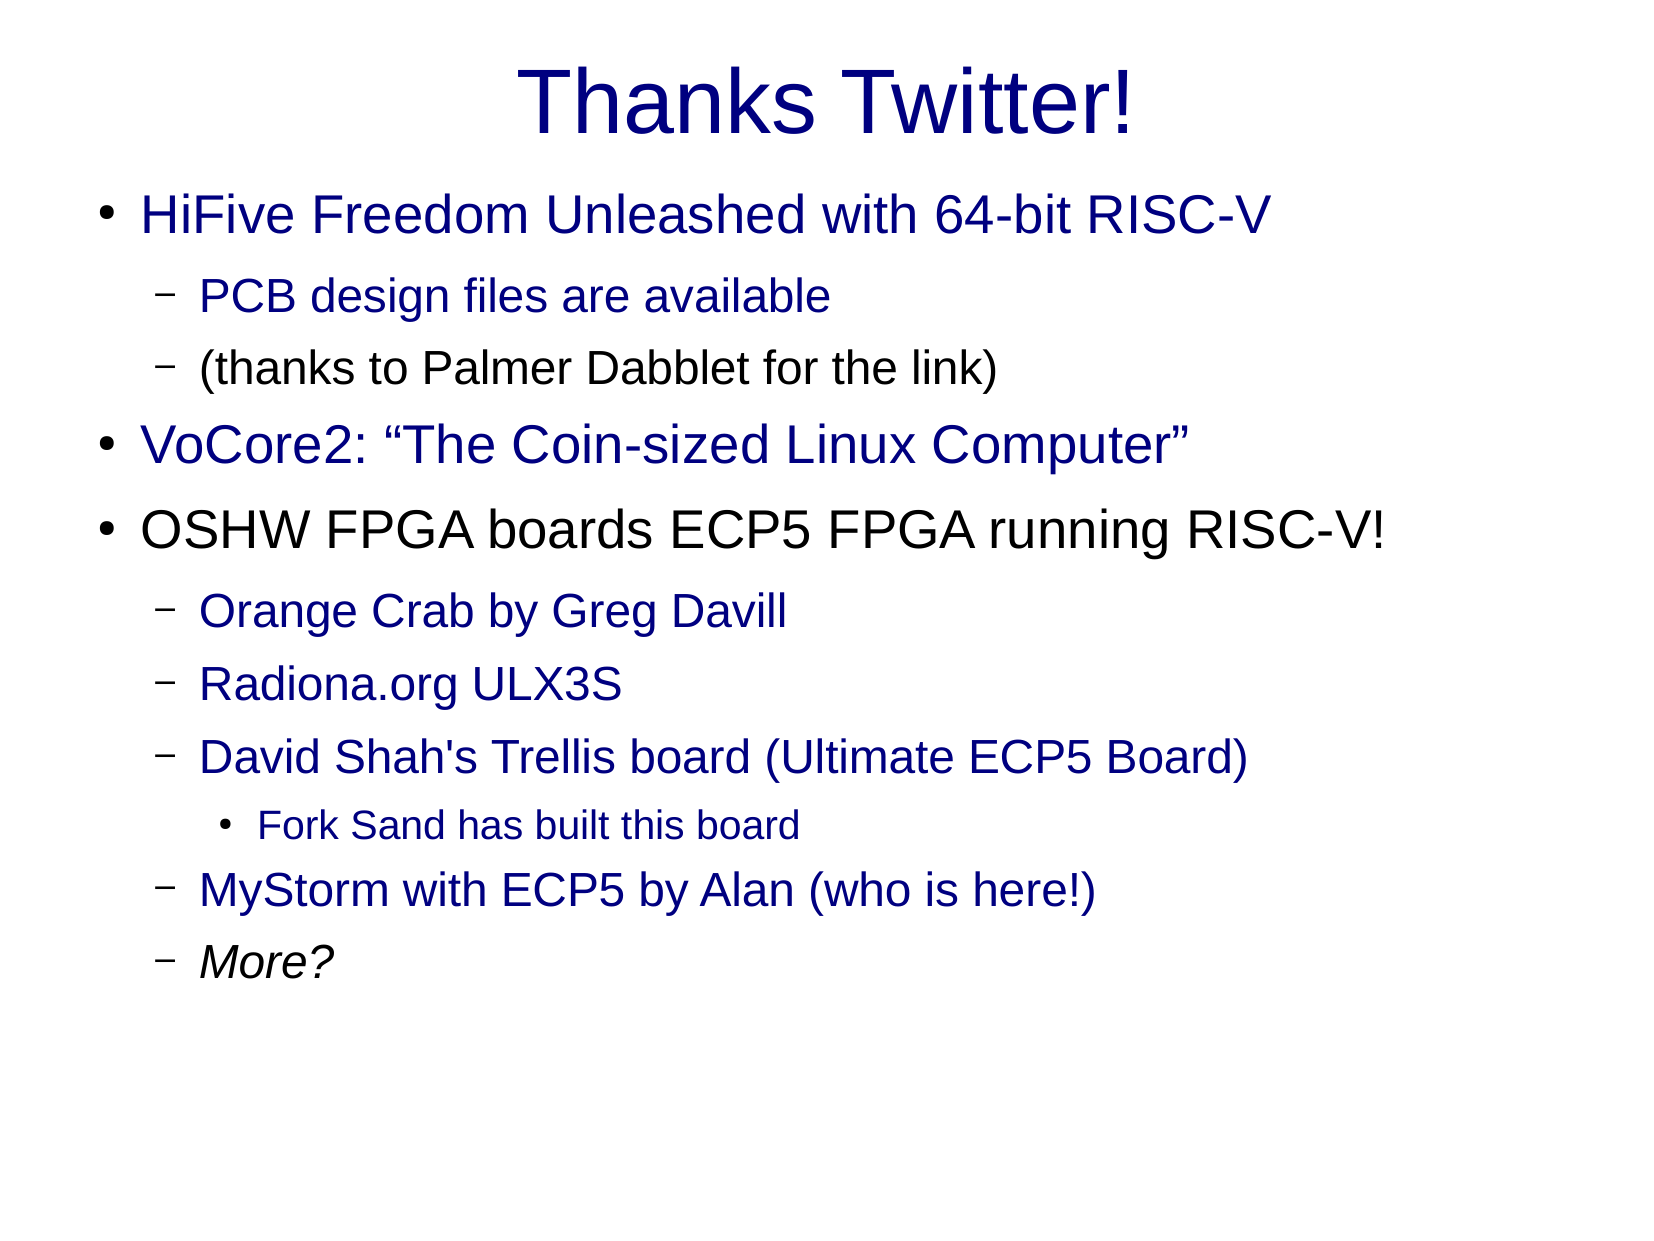

# Thanks Twitter!
HiFive Freedom Unleashed with 64-bit RISC-V
PCB design files are available
(thanks to Palmer Dabblet for the link)
VoCore2: “The Coin-sized Linux Computer”
OSHW FPGA boards ECP5 FPGA running RISC-V!
Orange Crab by Greg Davill
Radiona.org ULX3S
David Shah's Trellis board (Ultimate ECP5 Board)
Fork Sand has built this board
MyStorm with ECP5 by Alan (who is here!)
More?